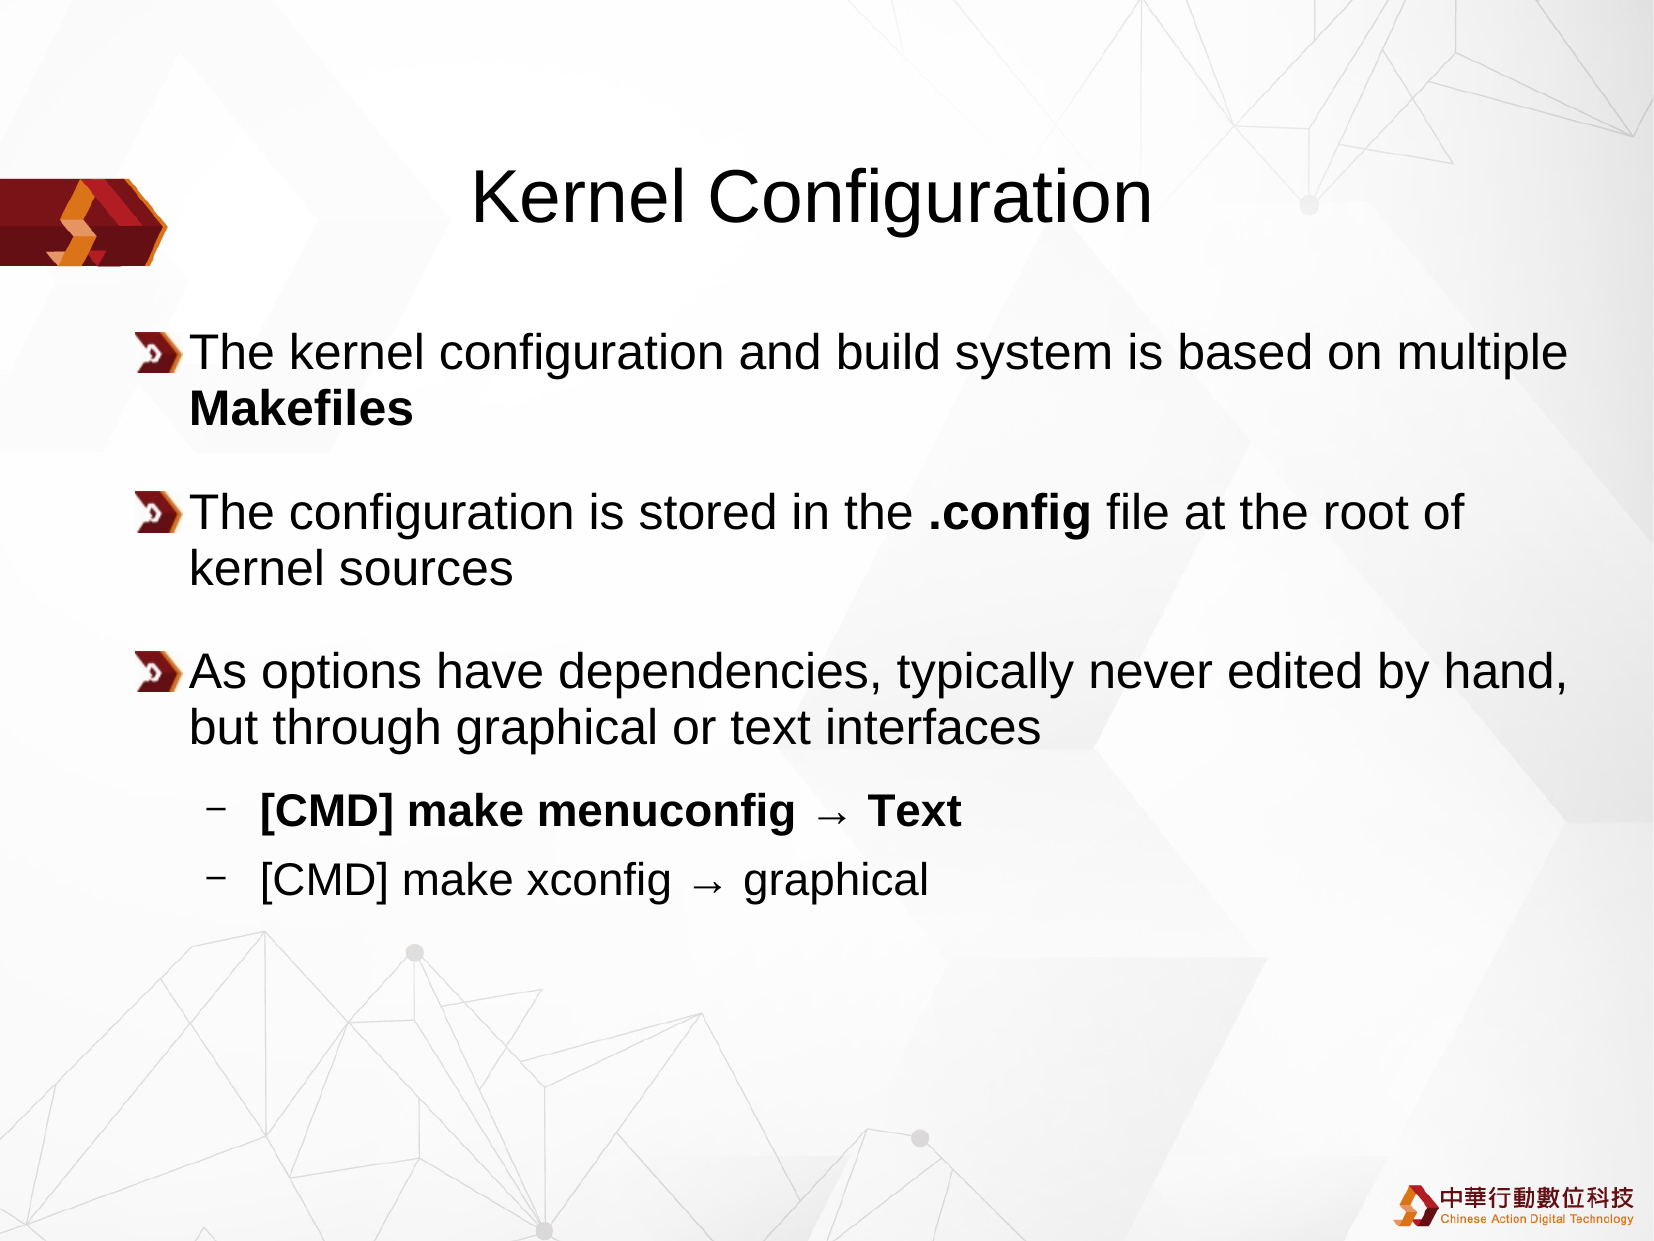

# Kernel Configuration
The kernel configuration and build system is based on multiple Makefiles
The configuration is stored in the .config file at the root of kernel sources
As options have dependencies, typically never edited by hand, but through graphical or text interfaces
[CMD] make menuconfig → Text
[CMD] make xconfig → graphical